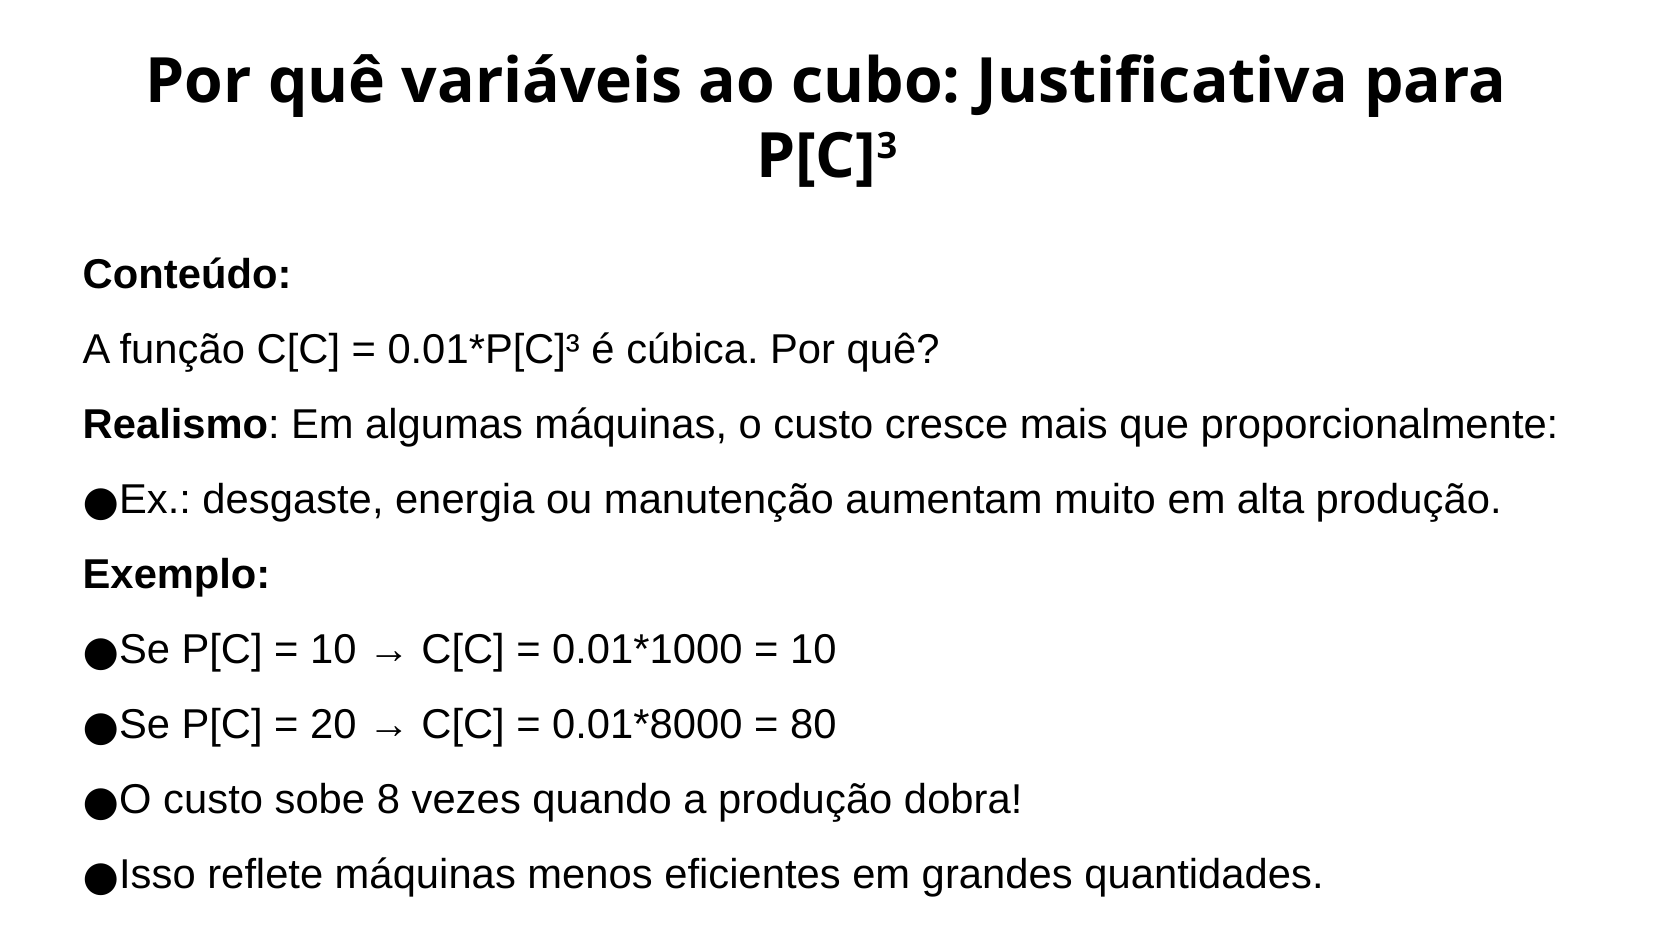

Por quê variáveis ao cubo: Justificativa para P[C]3
Conteúdo:
A função C[C] = 0.01*P[C]³ é cúbica. Por quê?
Realismo: Em algumas máquinas, o custo cresce mais que proporcionalmente:
Ex.: desgaste, energia ou manutenção aumentam muito em alta produção.
Exemplo:
Se P[C] = 10 → C[C] = 0.01*1000 = 10
Se P[C] = 20 → C[C] = 0.01*8000 = 80
O custo sobe 8 vezes quando a produção dobra!
Isso reflete máquinas menos eficientes em grandes quantidades.